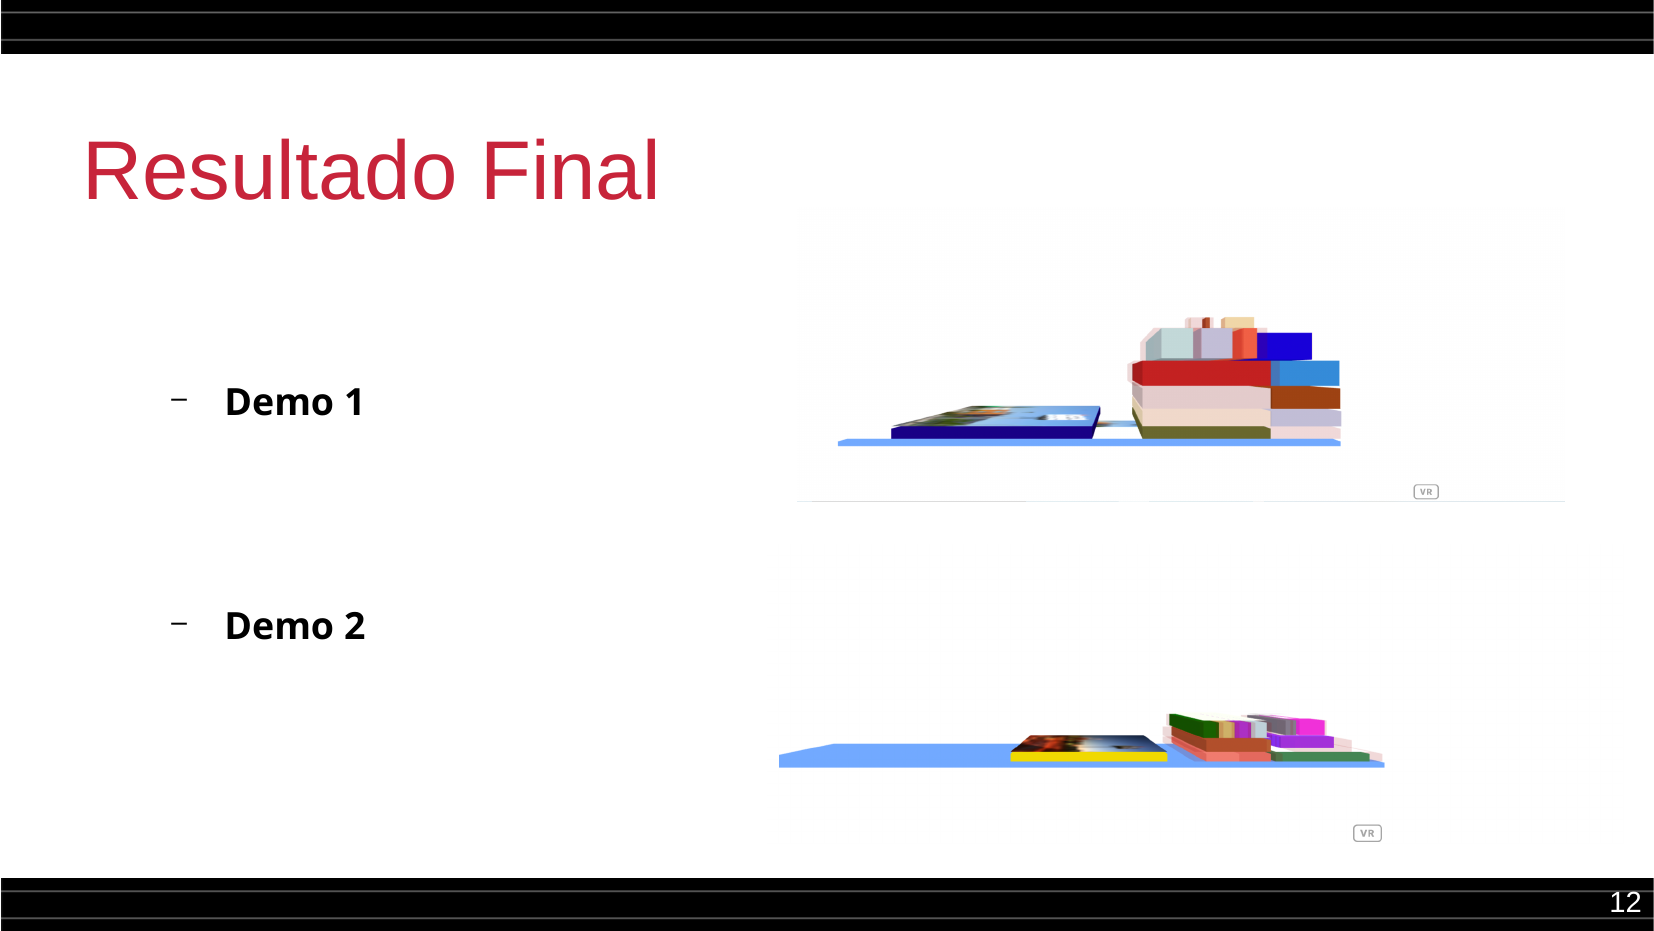

# Resultado Final
Demo 1
Demo 2